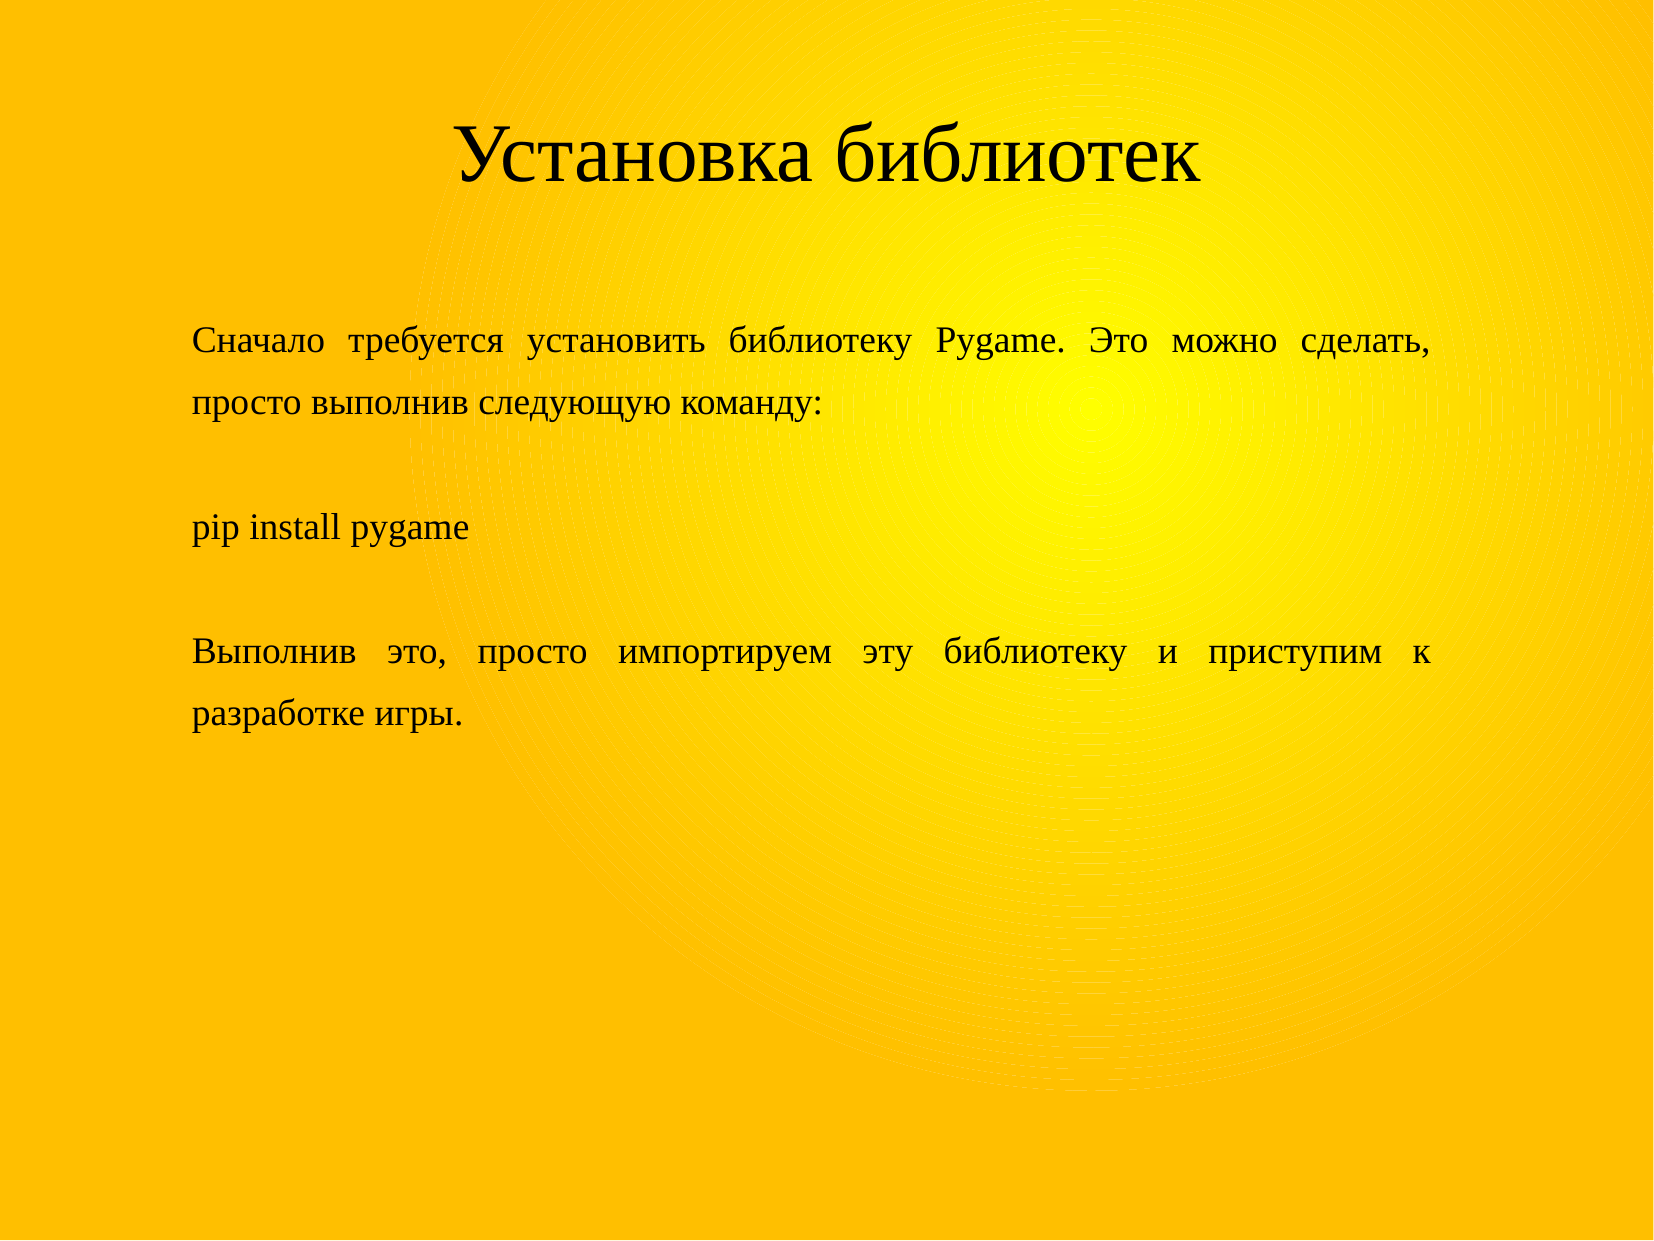

# Установка библиотек
Сначало требуется установить библиотеку Pygame. Это можно сделать, просто выполнив следующую команду:
pip install pygame
Выполнив это, просто импортируем эту библиотеку и приступим к разработке игры.